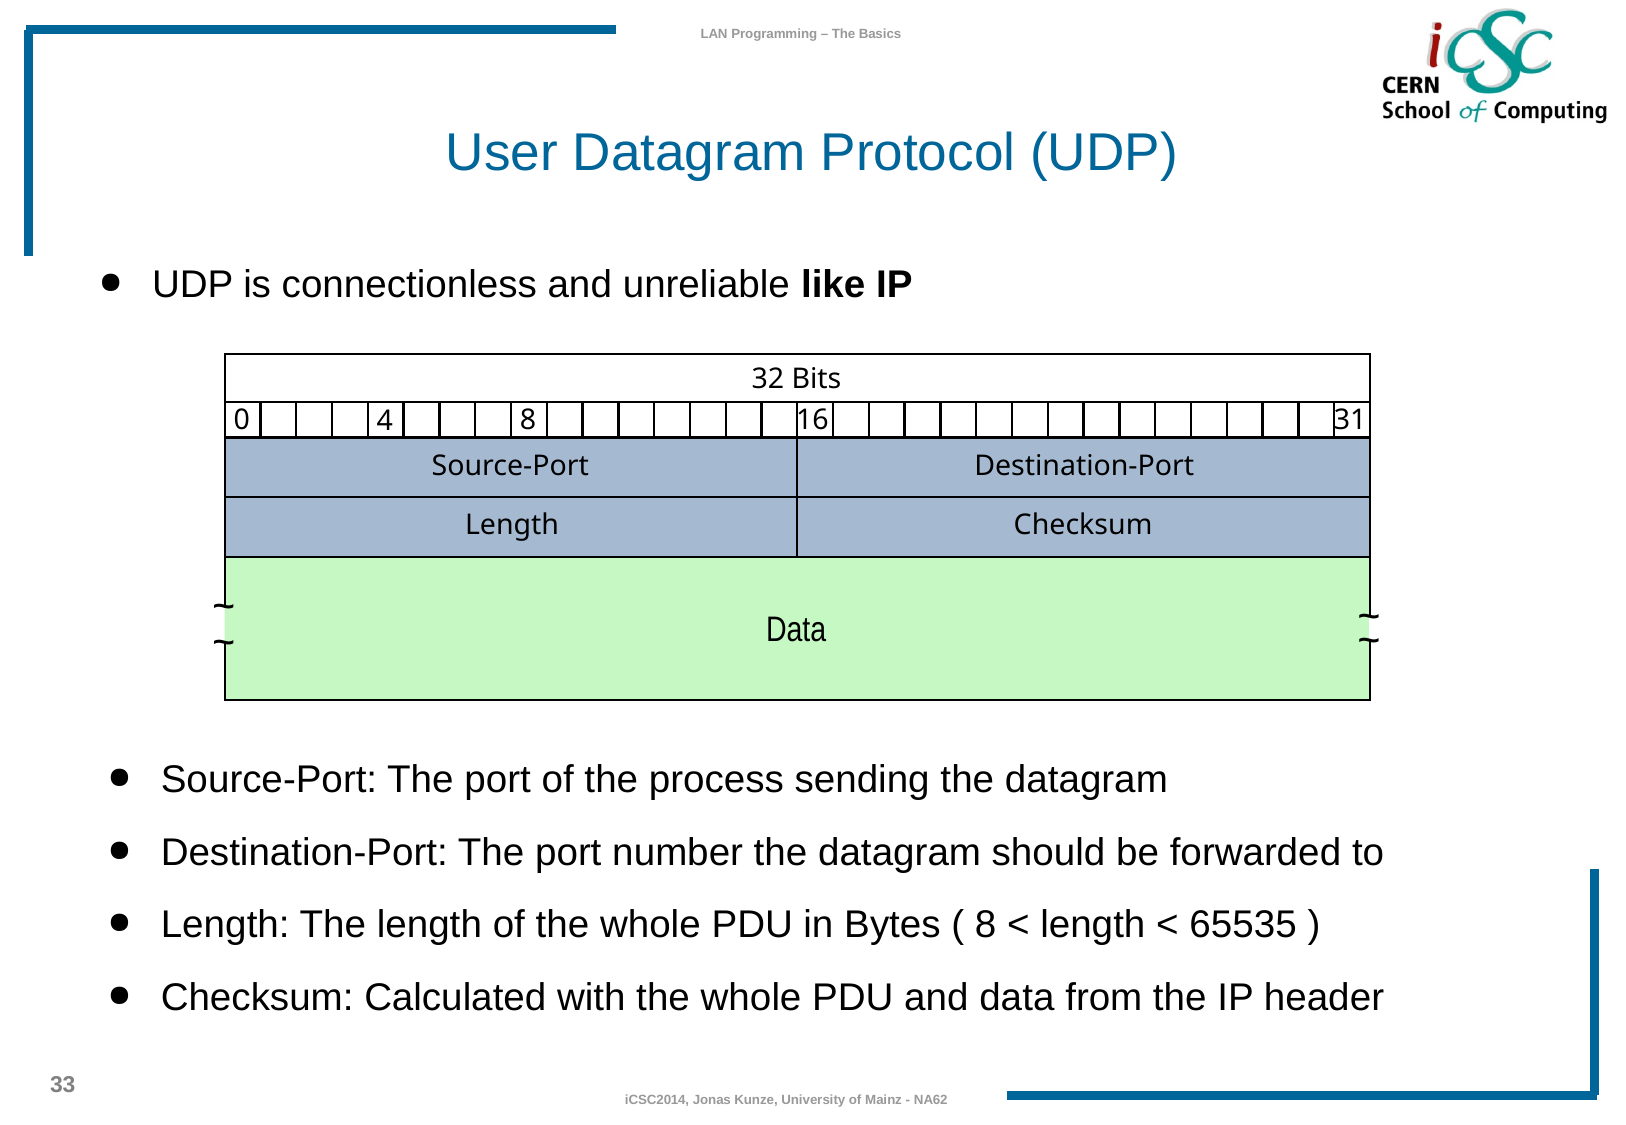

# User Datagram Protocol (UDP)
UDP is connectionless and unreliable like IP
Source-Port: The port of the process sending the datagram
Destination-Port: The port number the datagram should be forwarded to
Length: The length of the whole PDU in Bytes ( 8 < length < 65535 )
Checksum: Calculated with the whole PDU and data from the IP header